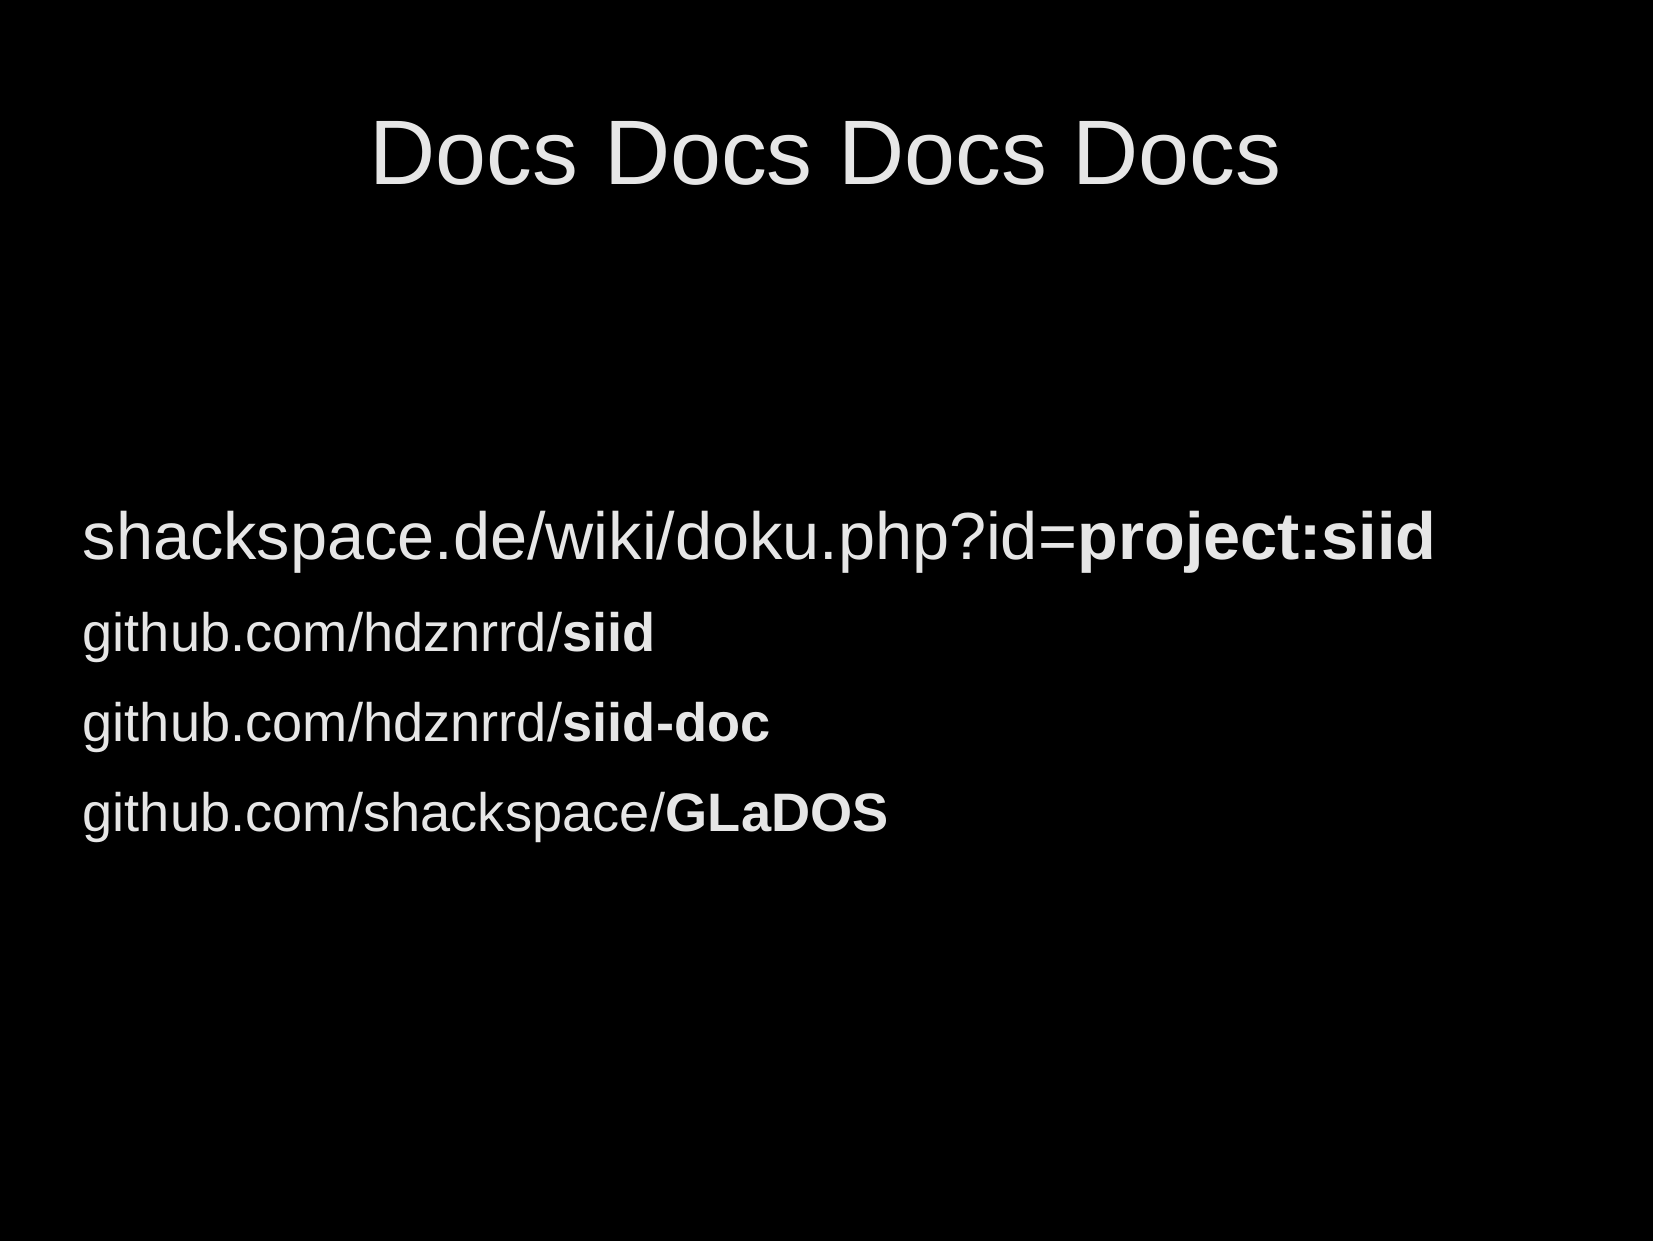

# Docs Docs Docs Docs
shackspace.de/wiki/doku.php?id=project:siid
github.com/hdznrrd/siid
github.com/hdznrrd/siid-doc
github.com/shackspace/GLaDOS